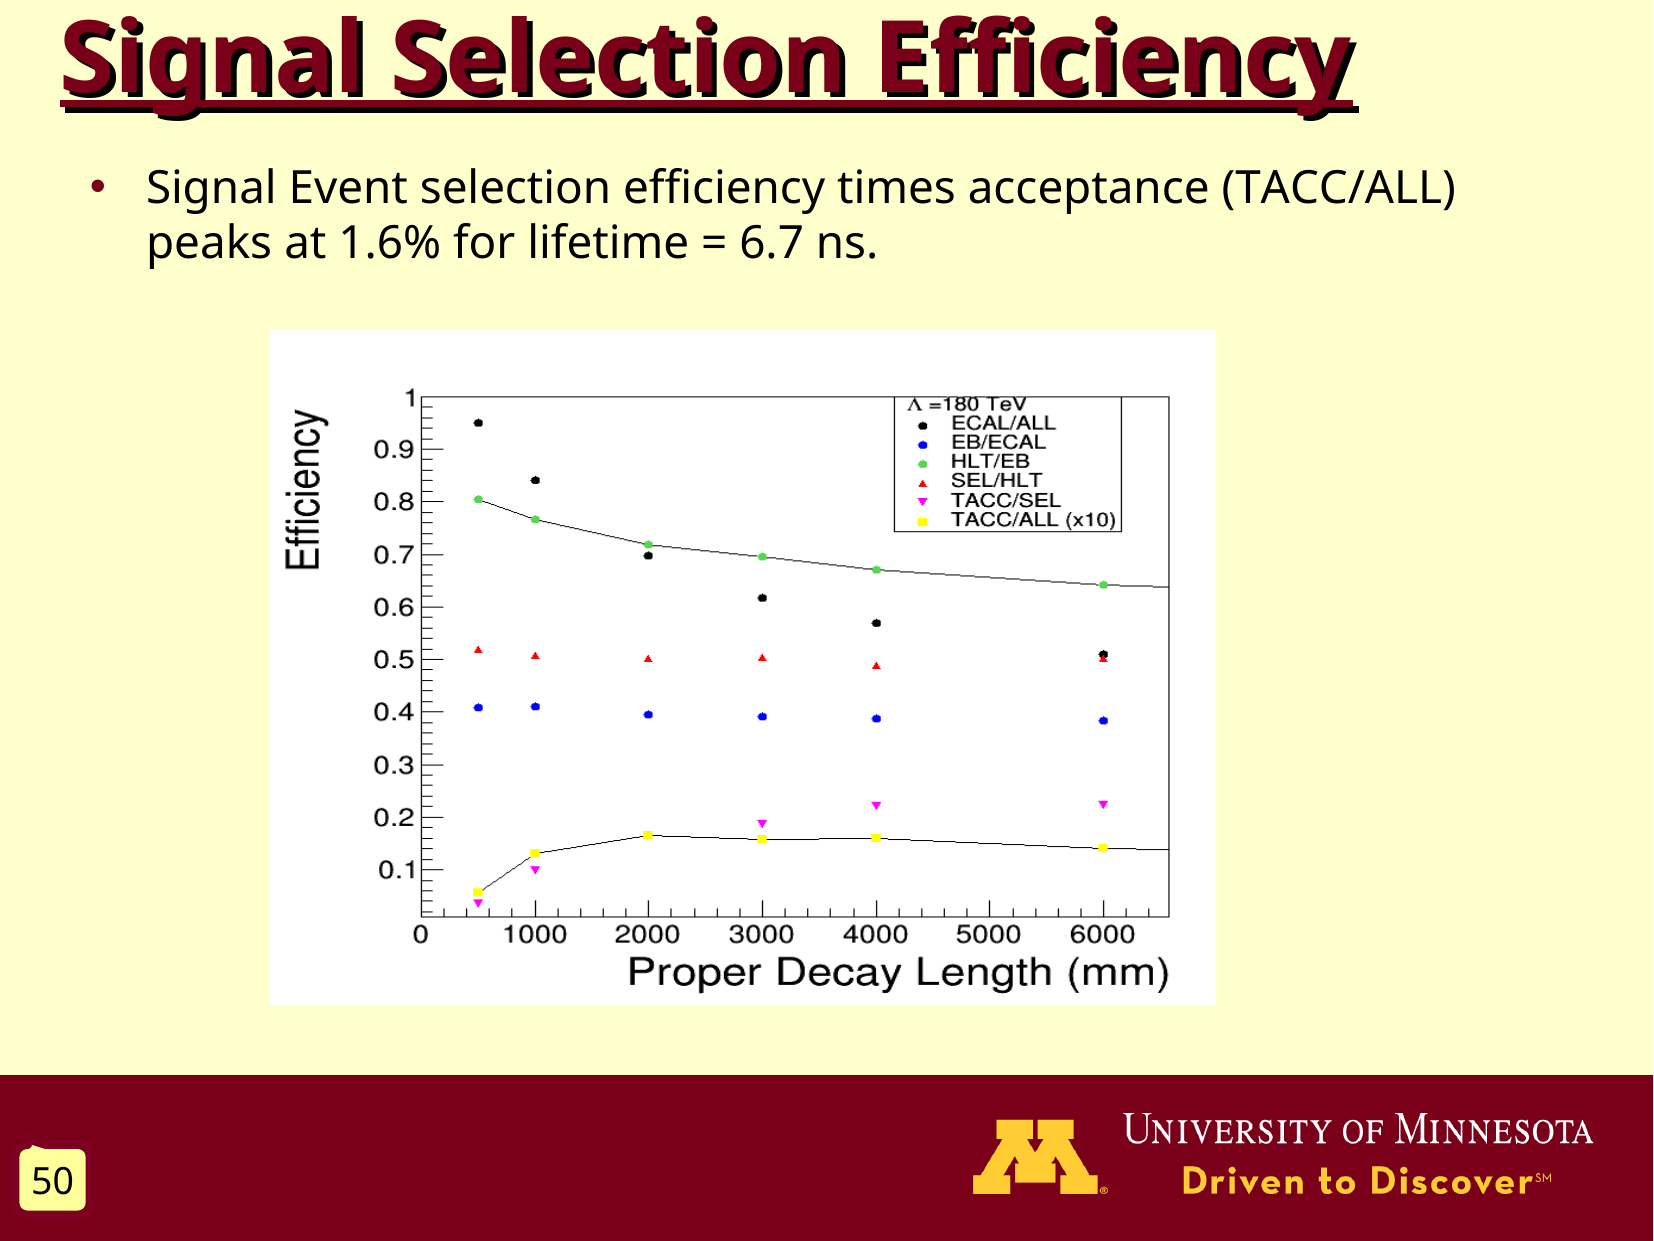

# Signal Selection Efficiency
Signal Event selection efficiency times acceptance (TACC/ALL) peaks at 1.6% for lifetime = 6.7 ns.
50